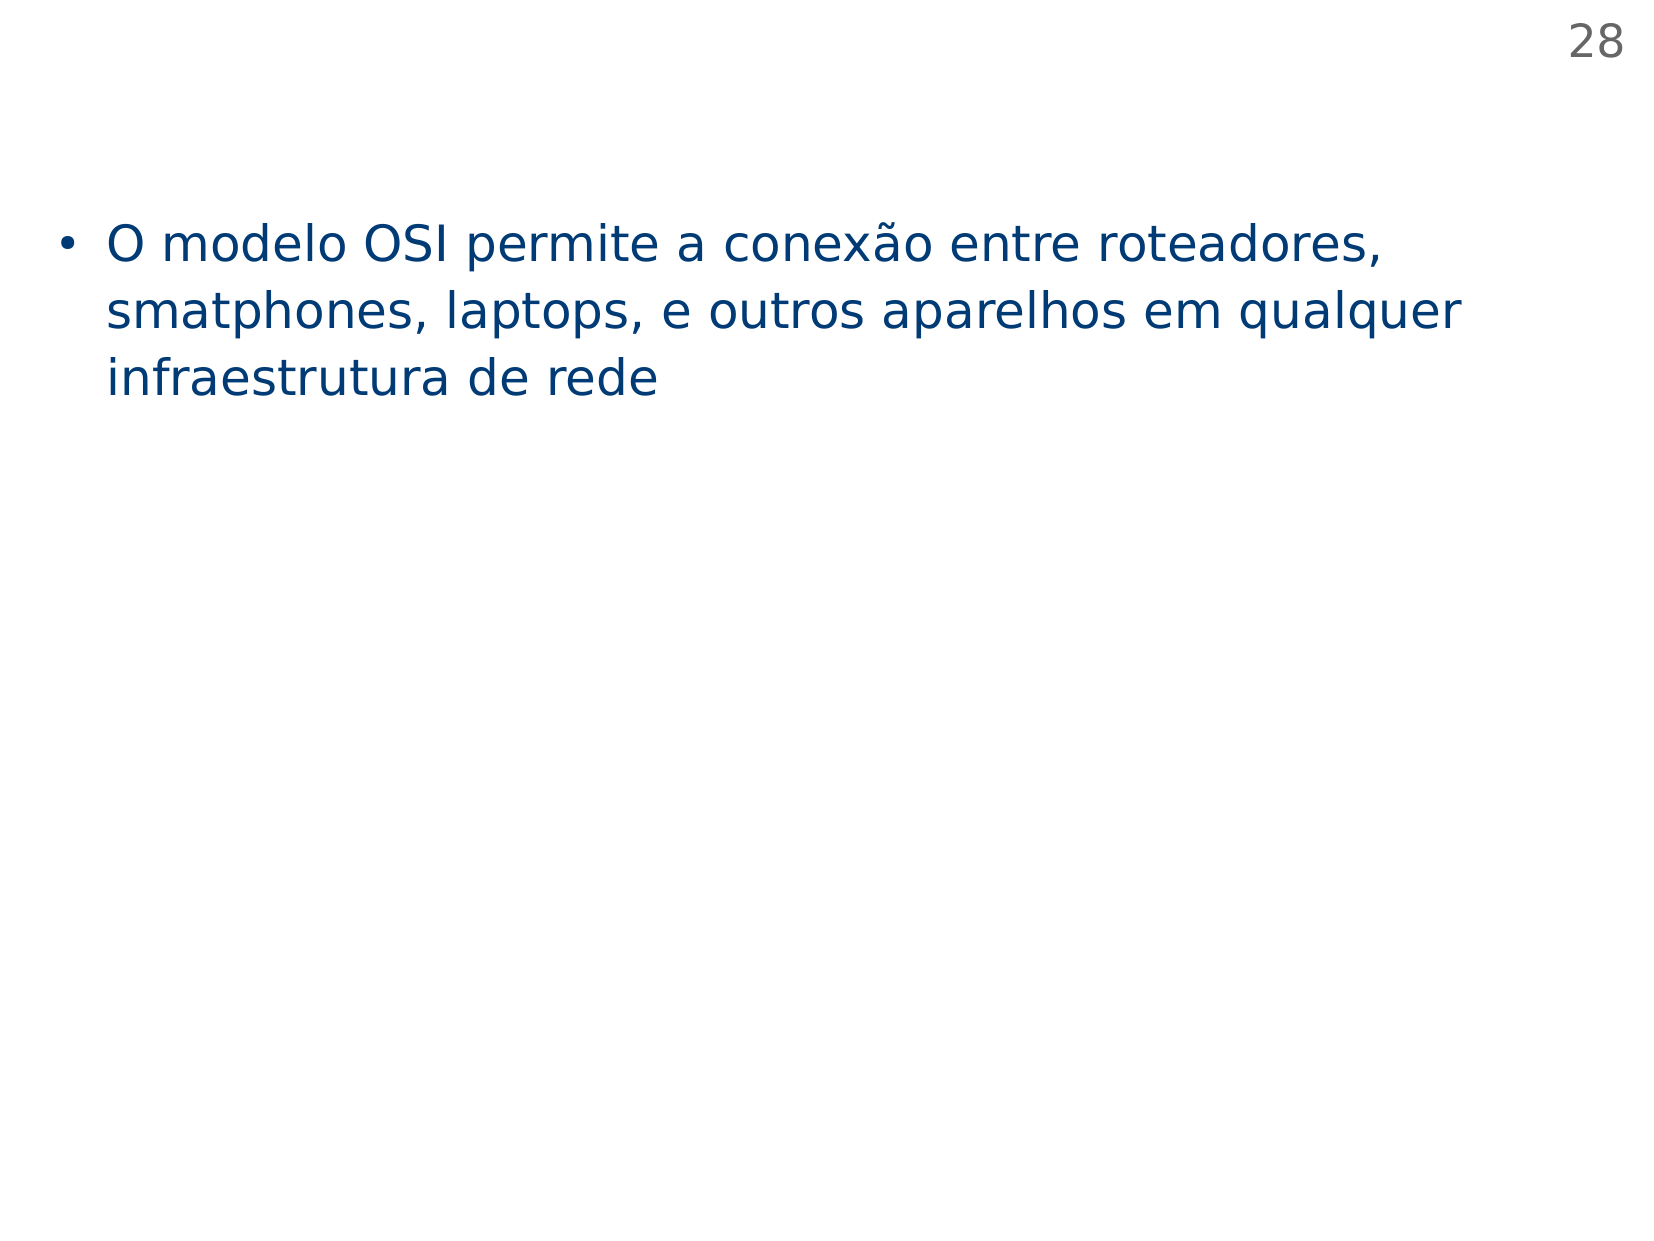

28
#
O modelo OSI permite a conexão entre roteadores, smatphones, laptops, e outros aparelhos em qualquer infraestrutura de rede